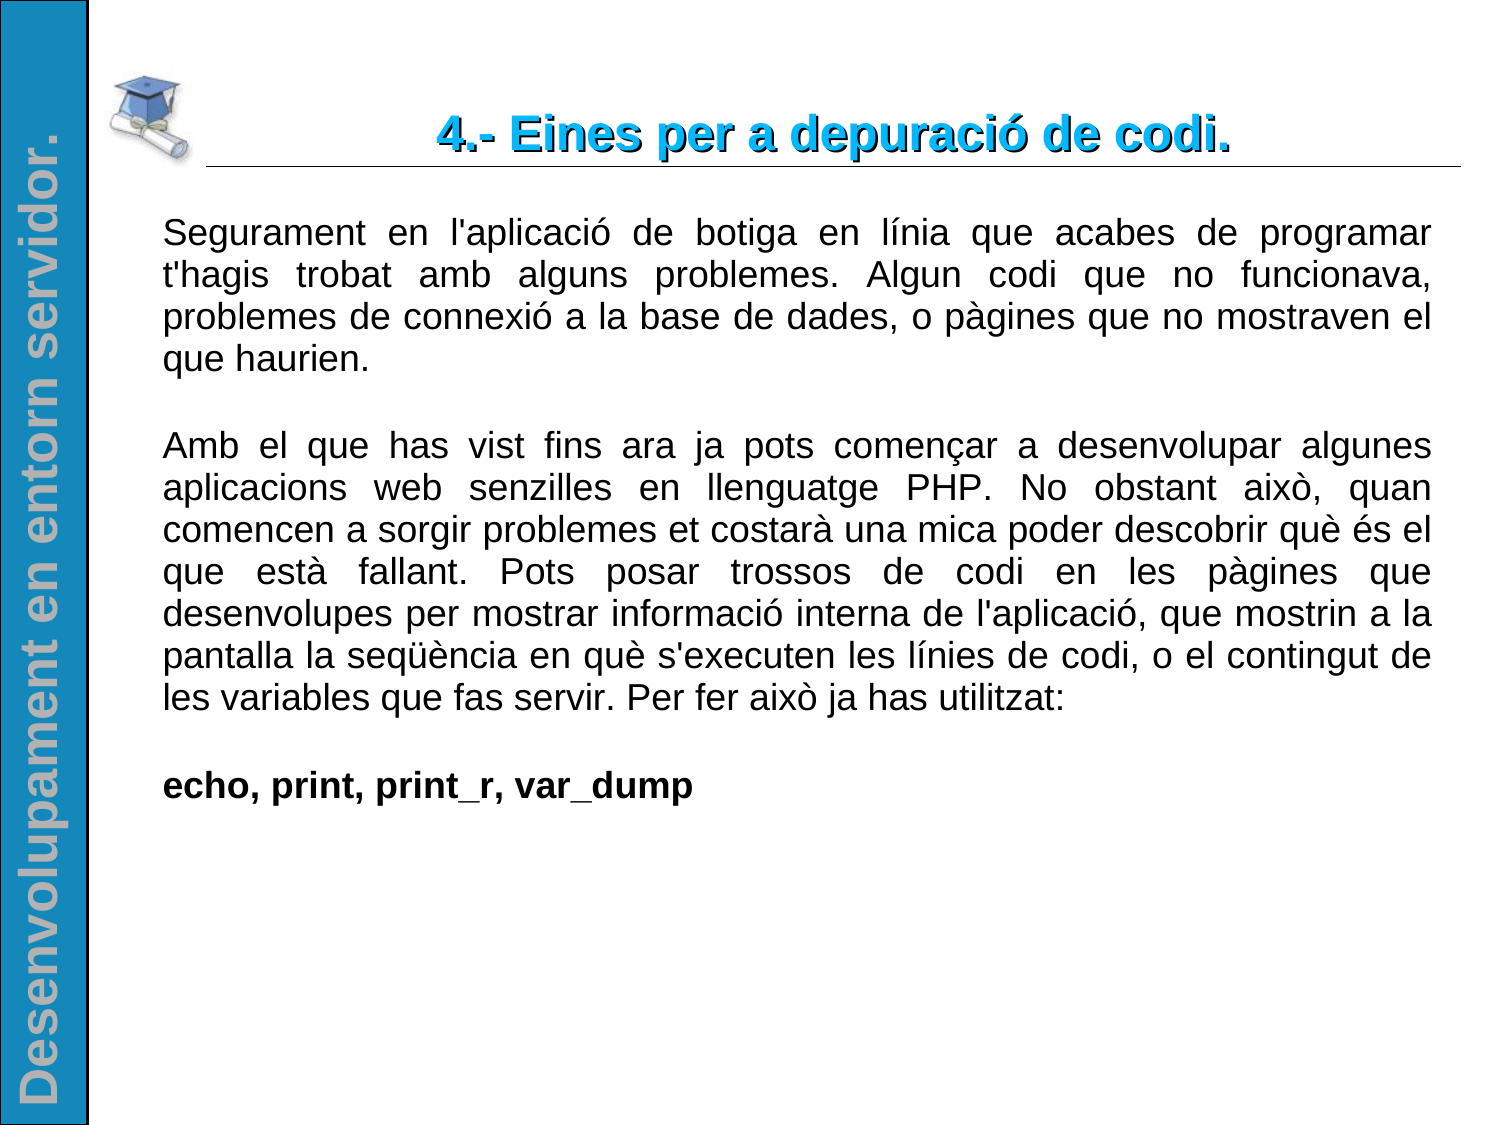

# 4.- Eines per a depuració de codi.
Segurament en l'aplicació de botiga en línia que acabes de programar t'hagis trobat amb alguns problemes. Algun codi que no funcionava, problemes de connexió a la base de dades, o pàgines que no mostraven el que haurien.
Amb el que has vist fins ara ja pots començar a desenvolupar algunes aplicacions web senzilles en llenguatge PHP. No obstant això, quan comencen a sorgir problemes et costarà una mica poder descobrir què és el que està fallant. Pots posar trossos de codi en les pàgines que desenvolupes per mostrar informació interna de l'aplicació, que mostrin a la pantalla la seqüència en què s'executen les línies de codi, o el contingut de les variables que fas servir. Per fer això ja has utilitzat:
echo, print, print_r, var_dump